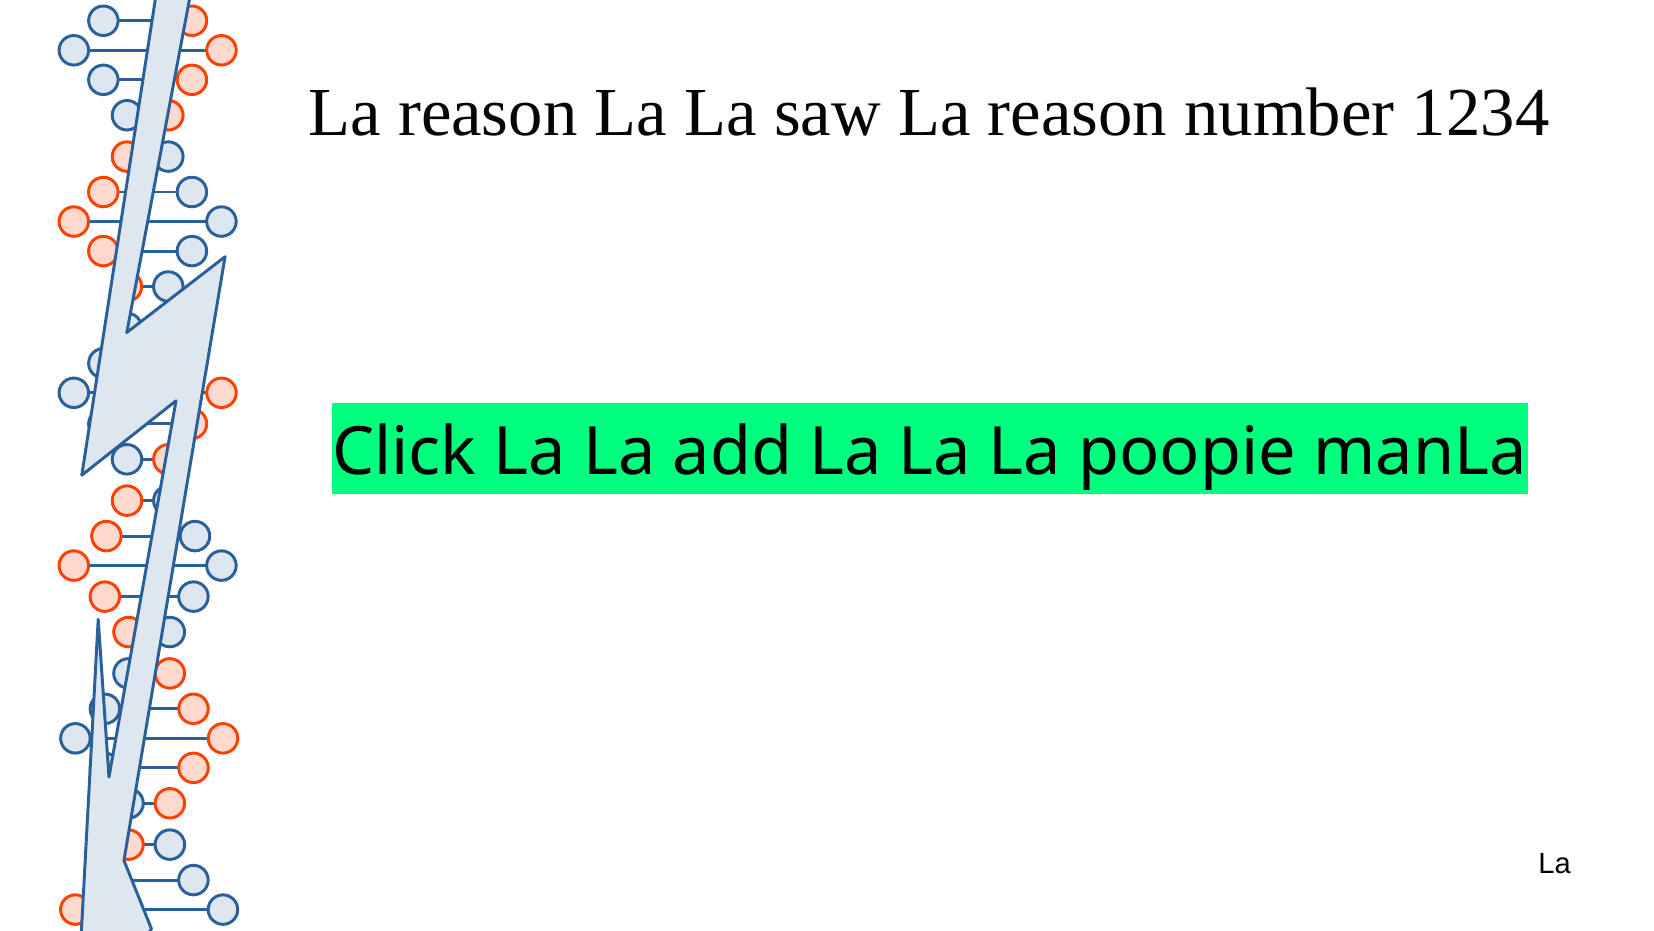

# La reason La La saw La reason number 1234
Click La La add La La La poopie manLa
18